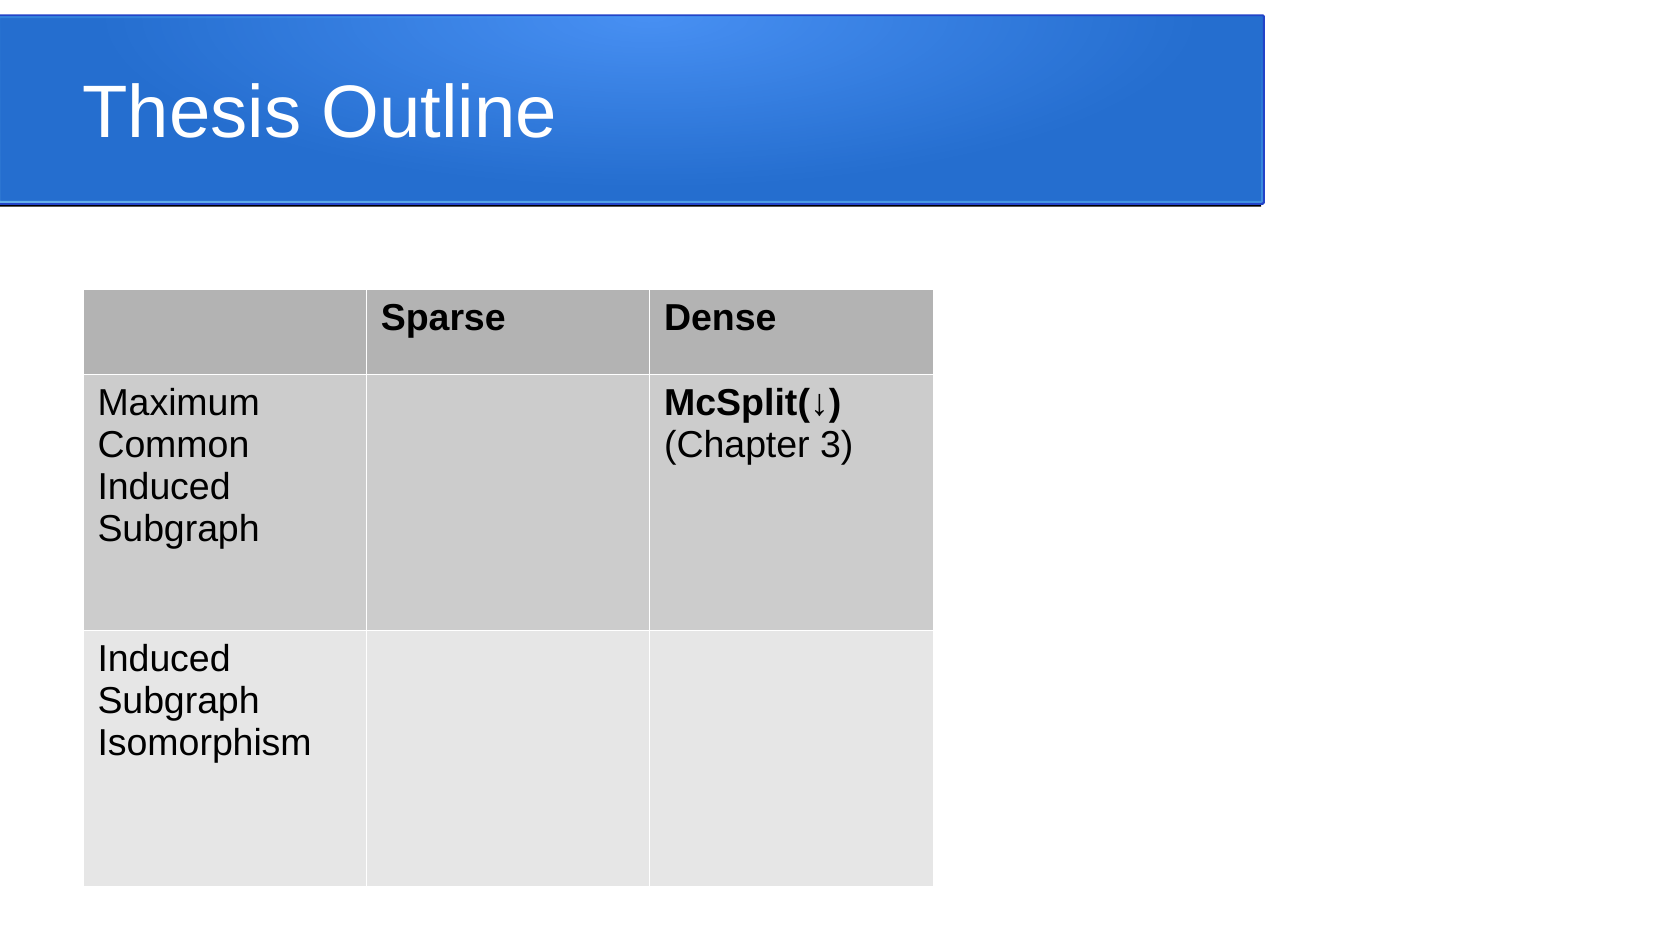

# Thesis Outline
| | Sparse | Dense |
| --- | --- | --- |
| Maximum Common Induced Subgraph | | McSplit(↓) (Chapter 3) |
| Induced Subgraph Isomorphism | | |